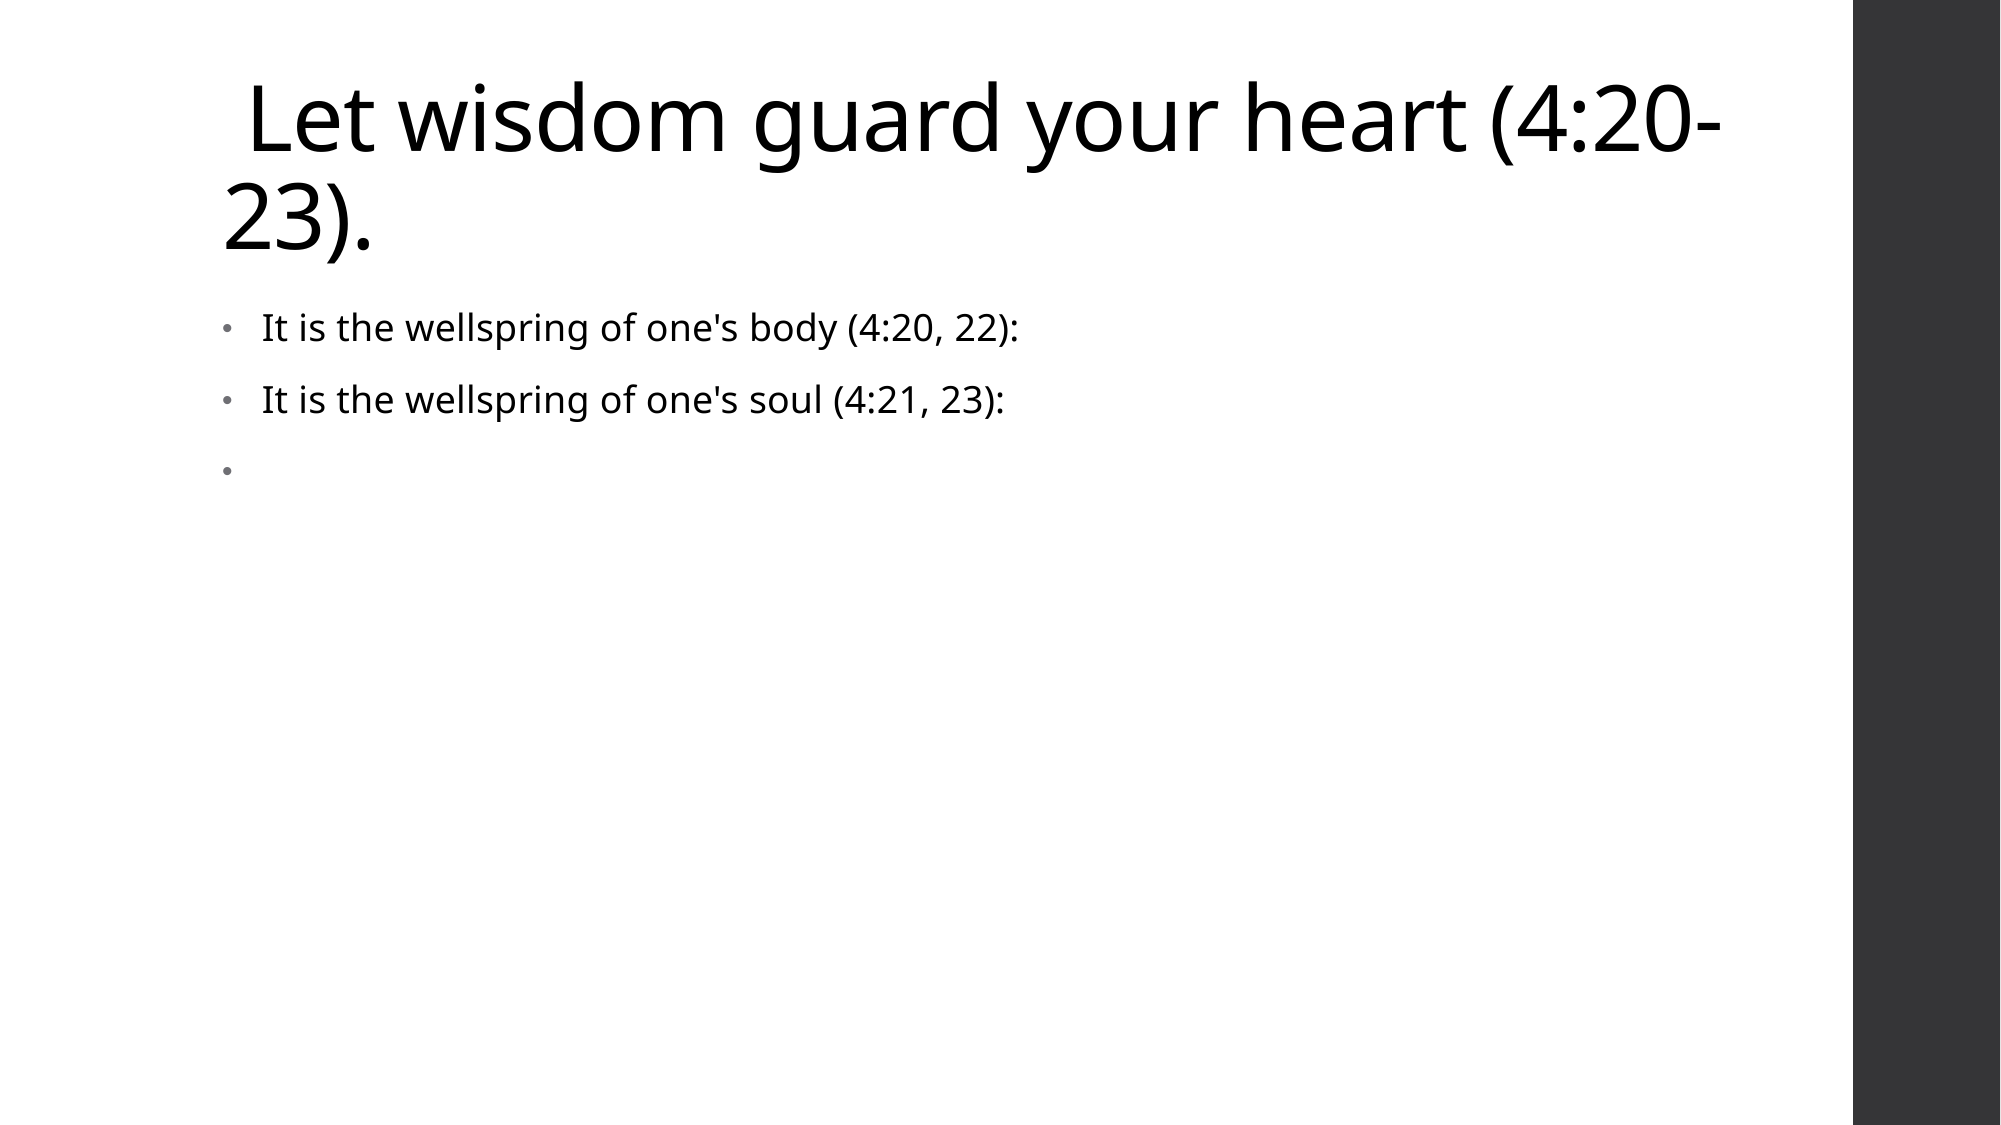

# Let wisdom guard your heart (4:20-23).
 It is the wellspring of one's body (4:20, 22):
 It is the wellspring of one's soul (4:21, 23):